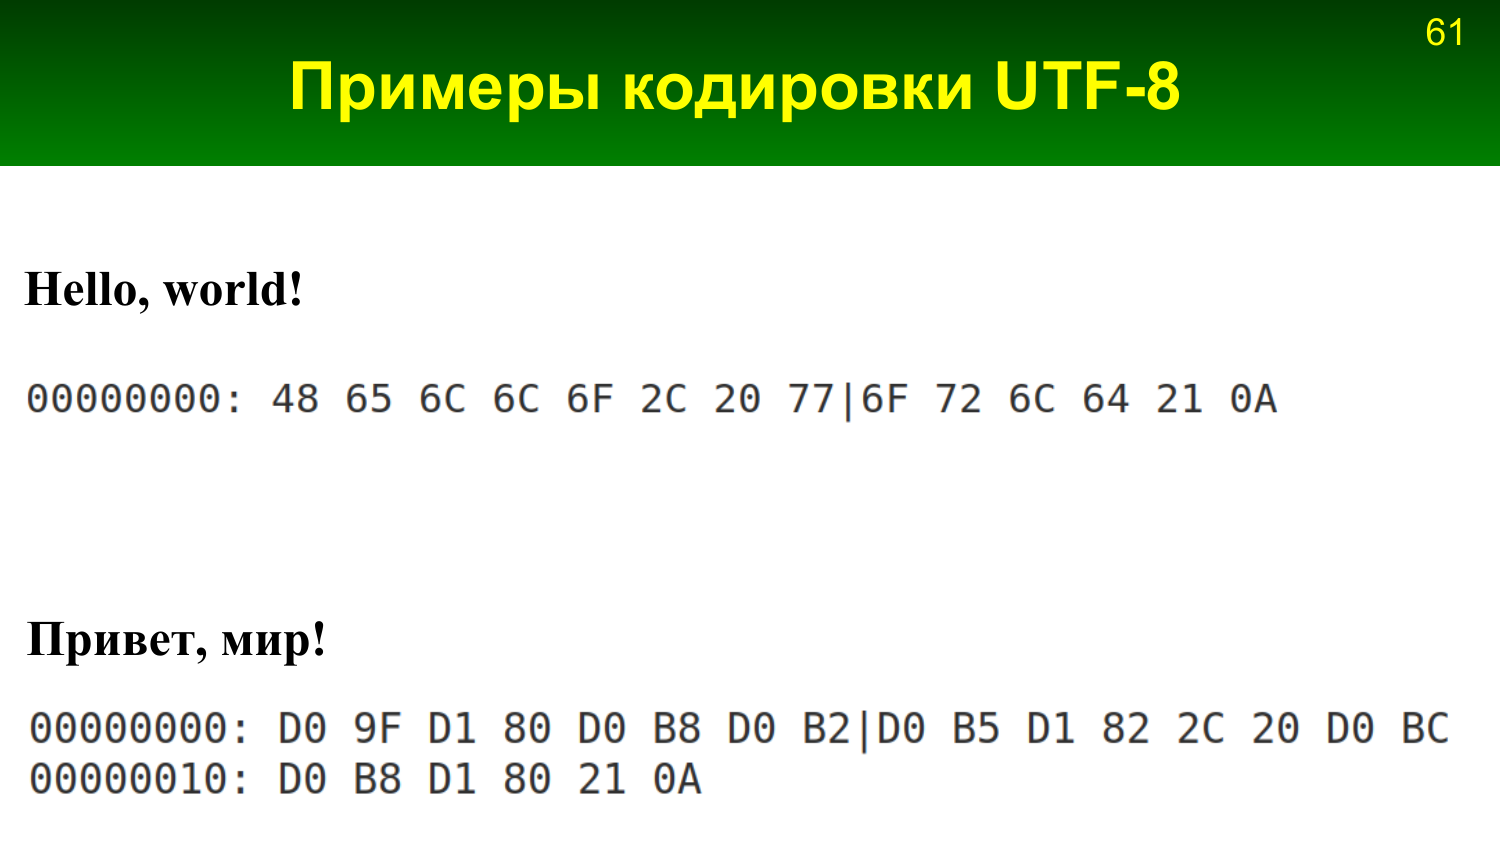

# Примеры кодировки UTF-8
Hello, world!
Привет, мир!